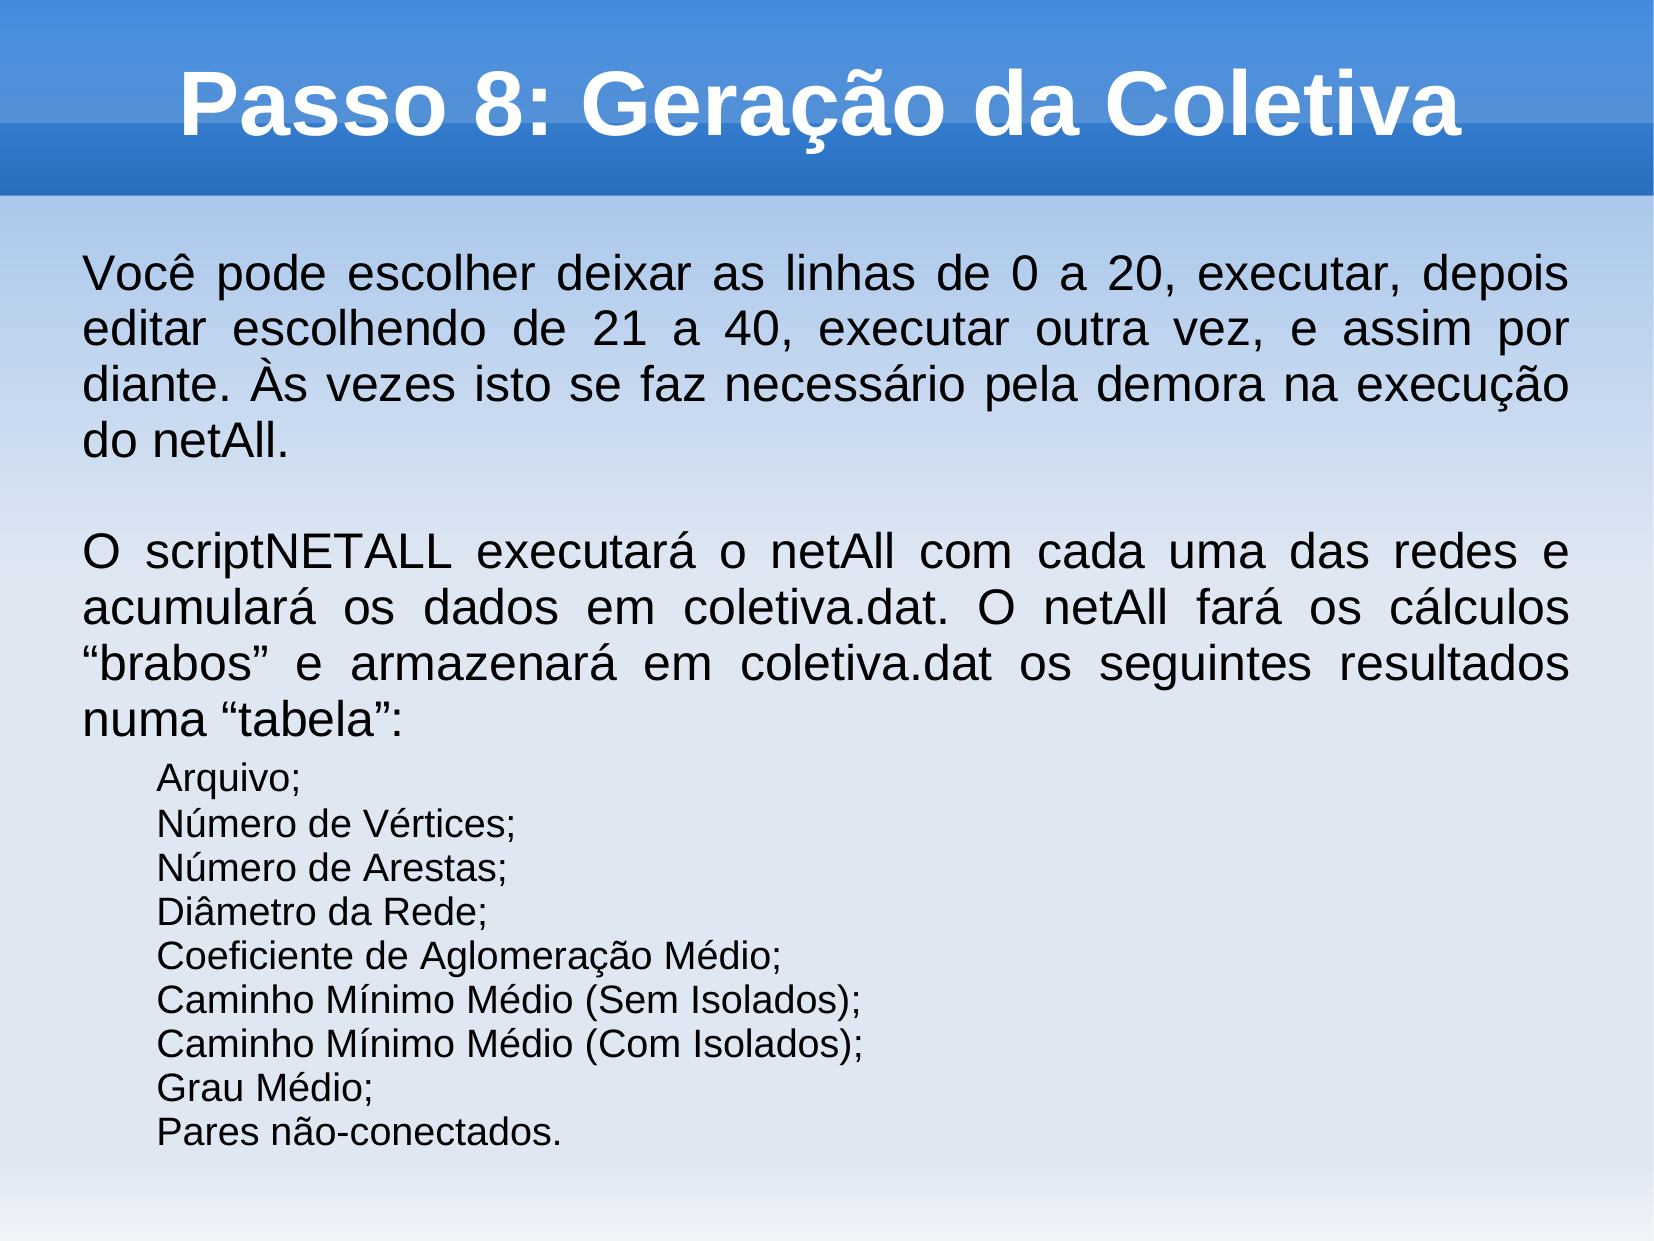

# Passo 8: Geração da Coletiva
Você pode escolher deixar as linhas de 0 a 20, executar, depois editar escolhendo de 21 a 40, executar outra vez, e assim por diante. Às vezes isto se faz necessário pela demora na execução do netAll.
O scriptNETALL executará o netAll com cada uma das redes e acumulará os dados em coletiva.dat. O netAll fará os cálculos “brabos” e armazenará em coletiva.dat os seguintes resultados numa “tabela”:
	Arquivo;
	Número de Vértices;
	Número de Arestas;
	Diâmetro da Rede;
	Coeficiente de Aglomeração Médio;
	Caminho Mínimo Médio (Sem Isolados);
	Caminho Mínimo Médio (Com Isolados);
	Grau Médio;
	Pares não-conectados.